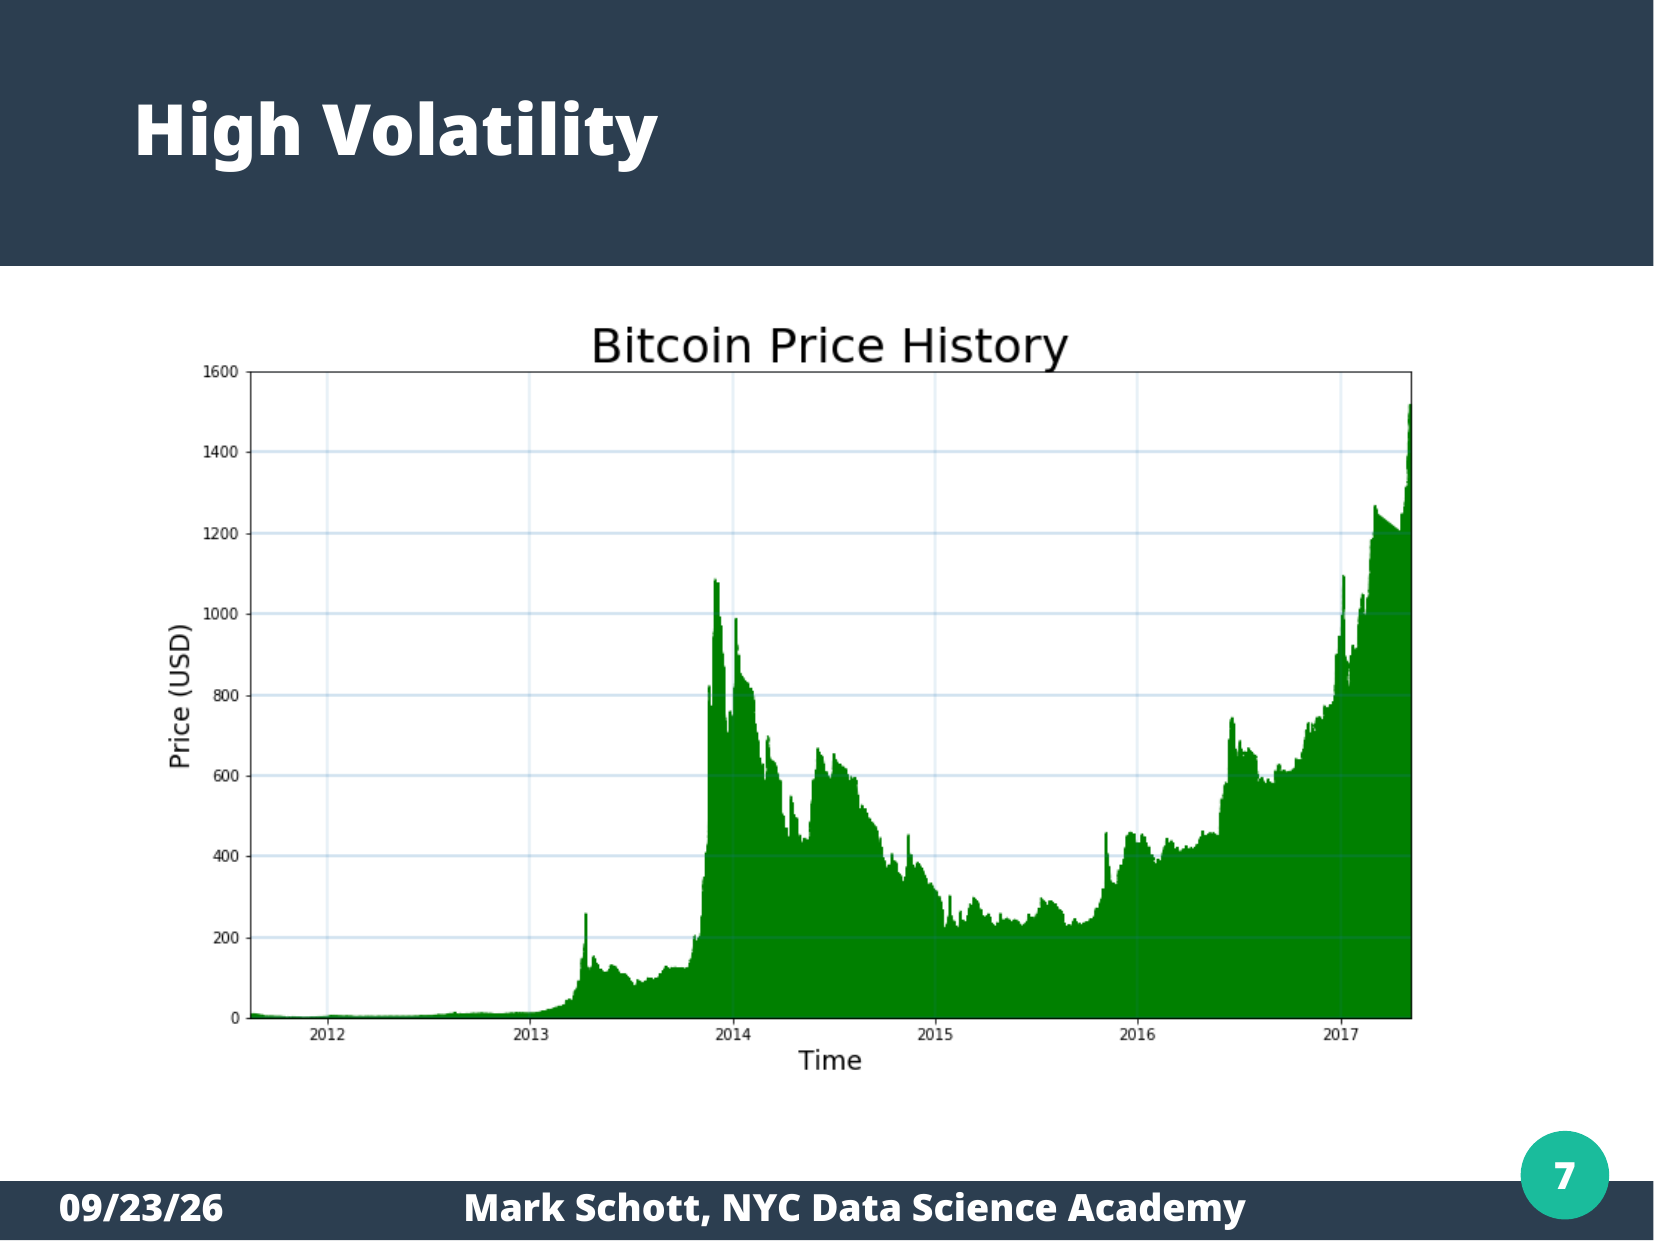

# High Volatility
7
Mark Schott, NYC Data Science Academy